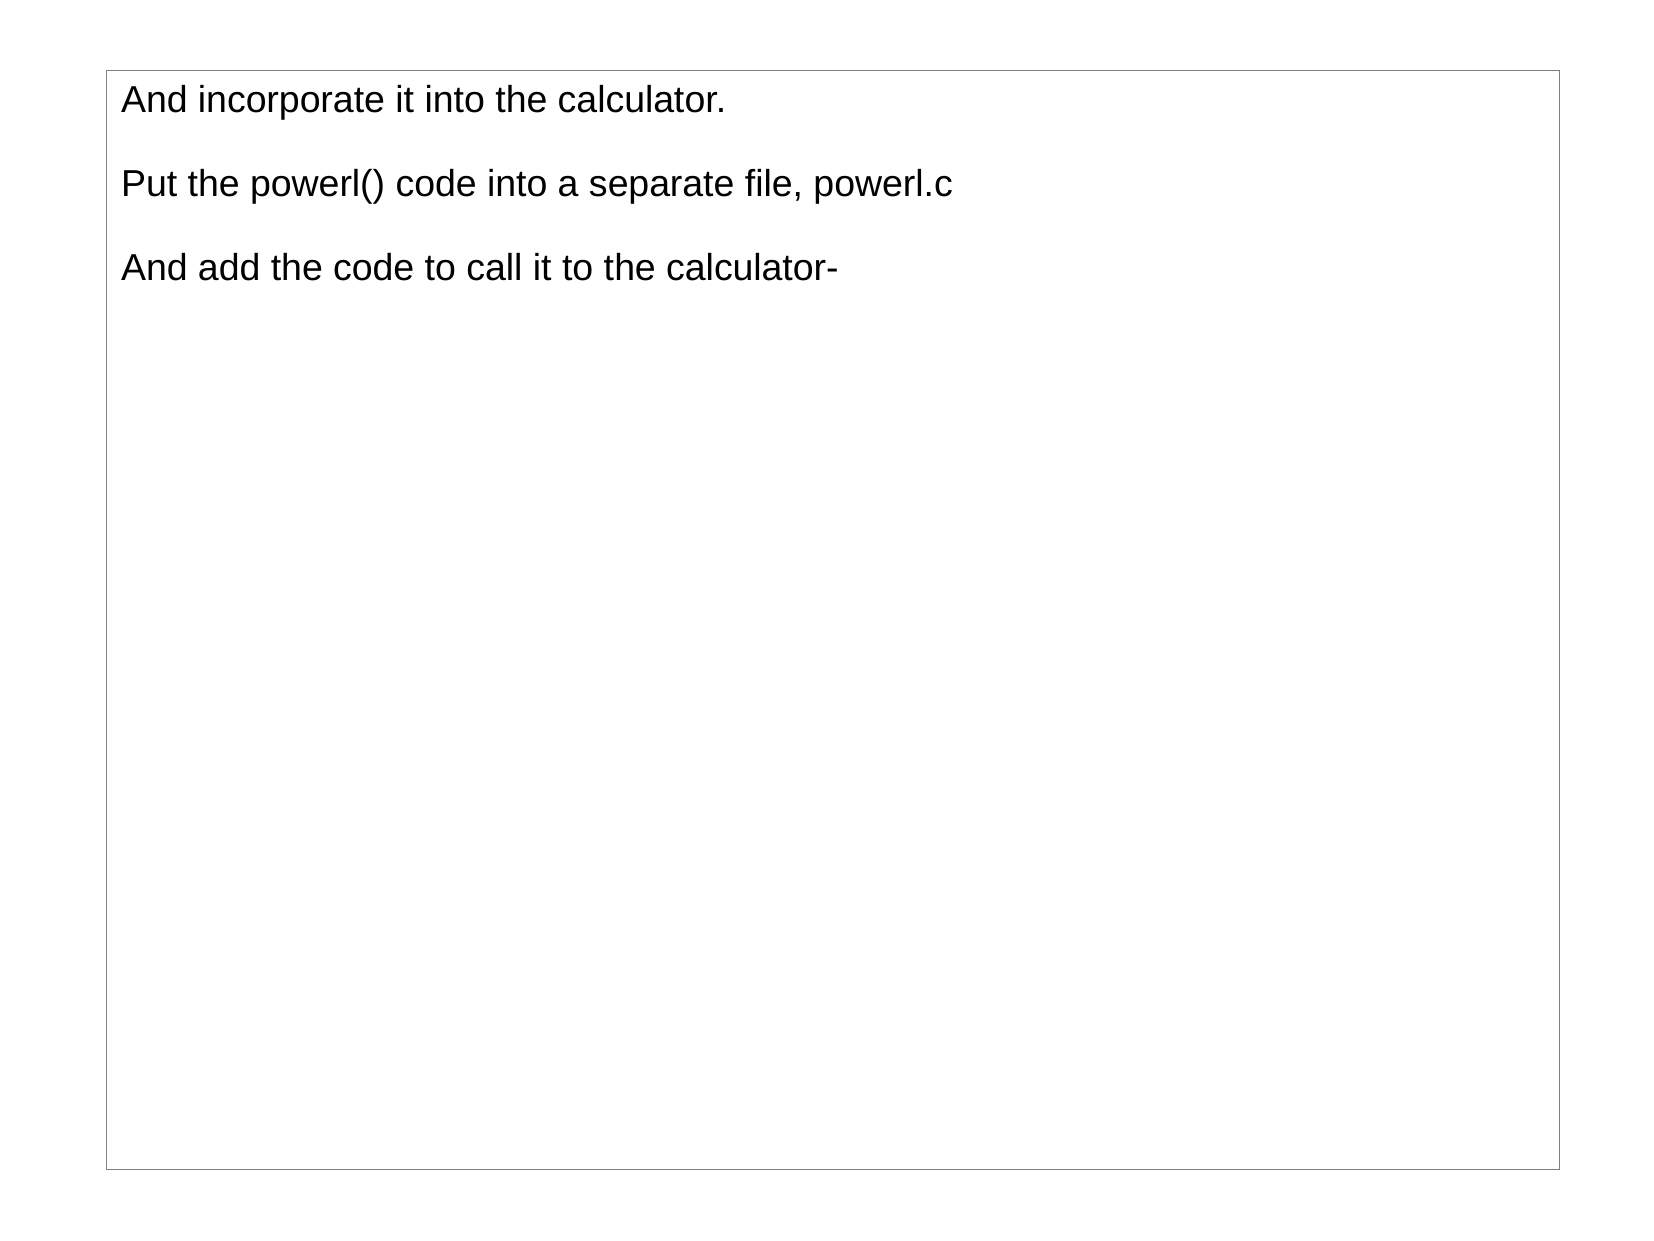

And incorporate it into the calculator.
Put the powerl() code into a separate file, powerl.c
And add the code to call it to the calculator-